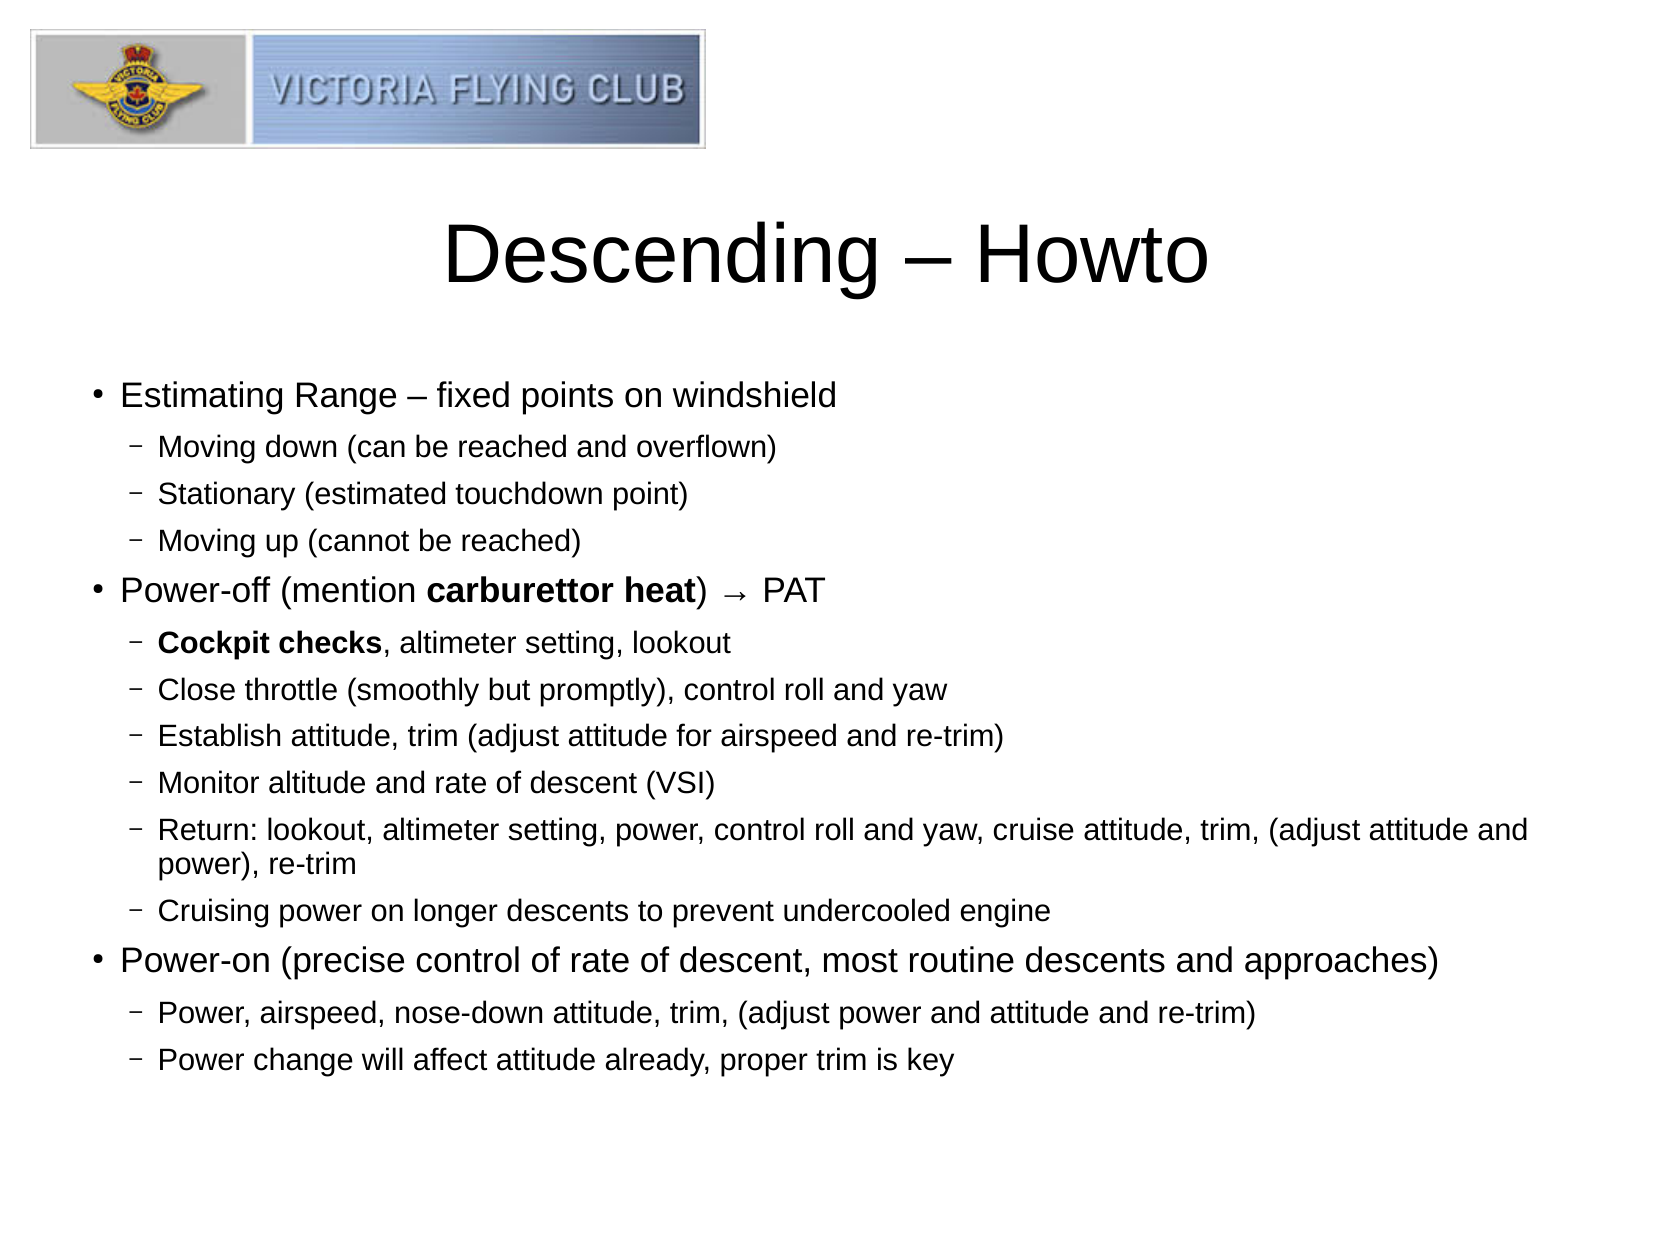

# Descending – Howto
Estimating Range – fixed points on windshield
Moving down (can be reached and overflown)
Stationary (estimated touchdown point)
Moving up (cannot be reached)
Power-off (mention carburettor heat) → PAT
Cockpit checks, altimeter setting, lookout
Close throttle (smoothly but promptly), control roll and yaw
Establish attitude, trim (adjust attitude for airspeed and re-trim)
Monitor altitude and rate of descent (VSI)
Return: lookout, altimeter setting, power, control roll and yaw, cruise attitude, trim, (adjust attitude and power), re-trim
Cruising power on longer descents to prevent undercooled engine
Power-on (precise control of rate of descent, most routine descents and approaches)
Power, airspeed, nose-down attitude, trim, (adjust power and attitude and re-trim)
Power change will affect attitude already, proper trim is key